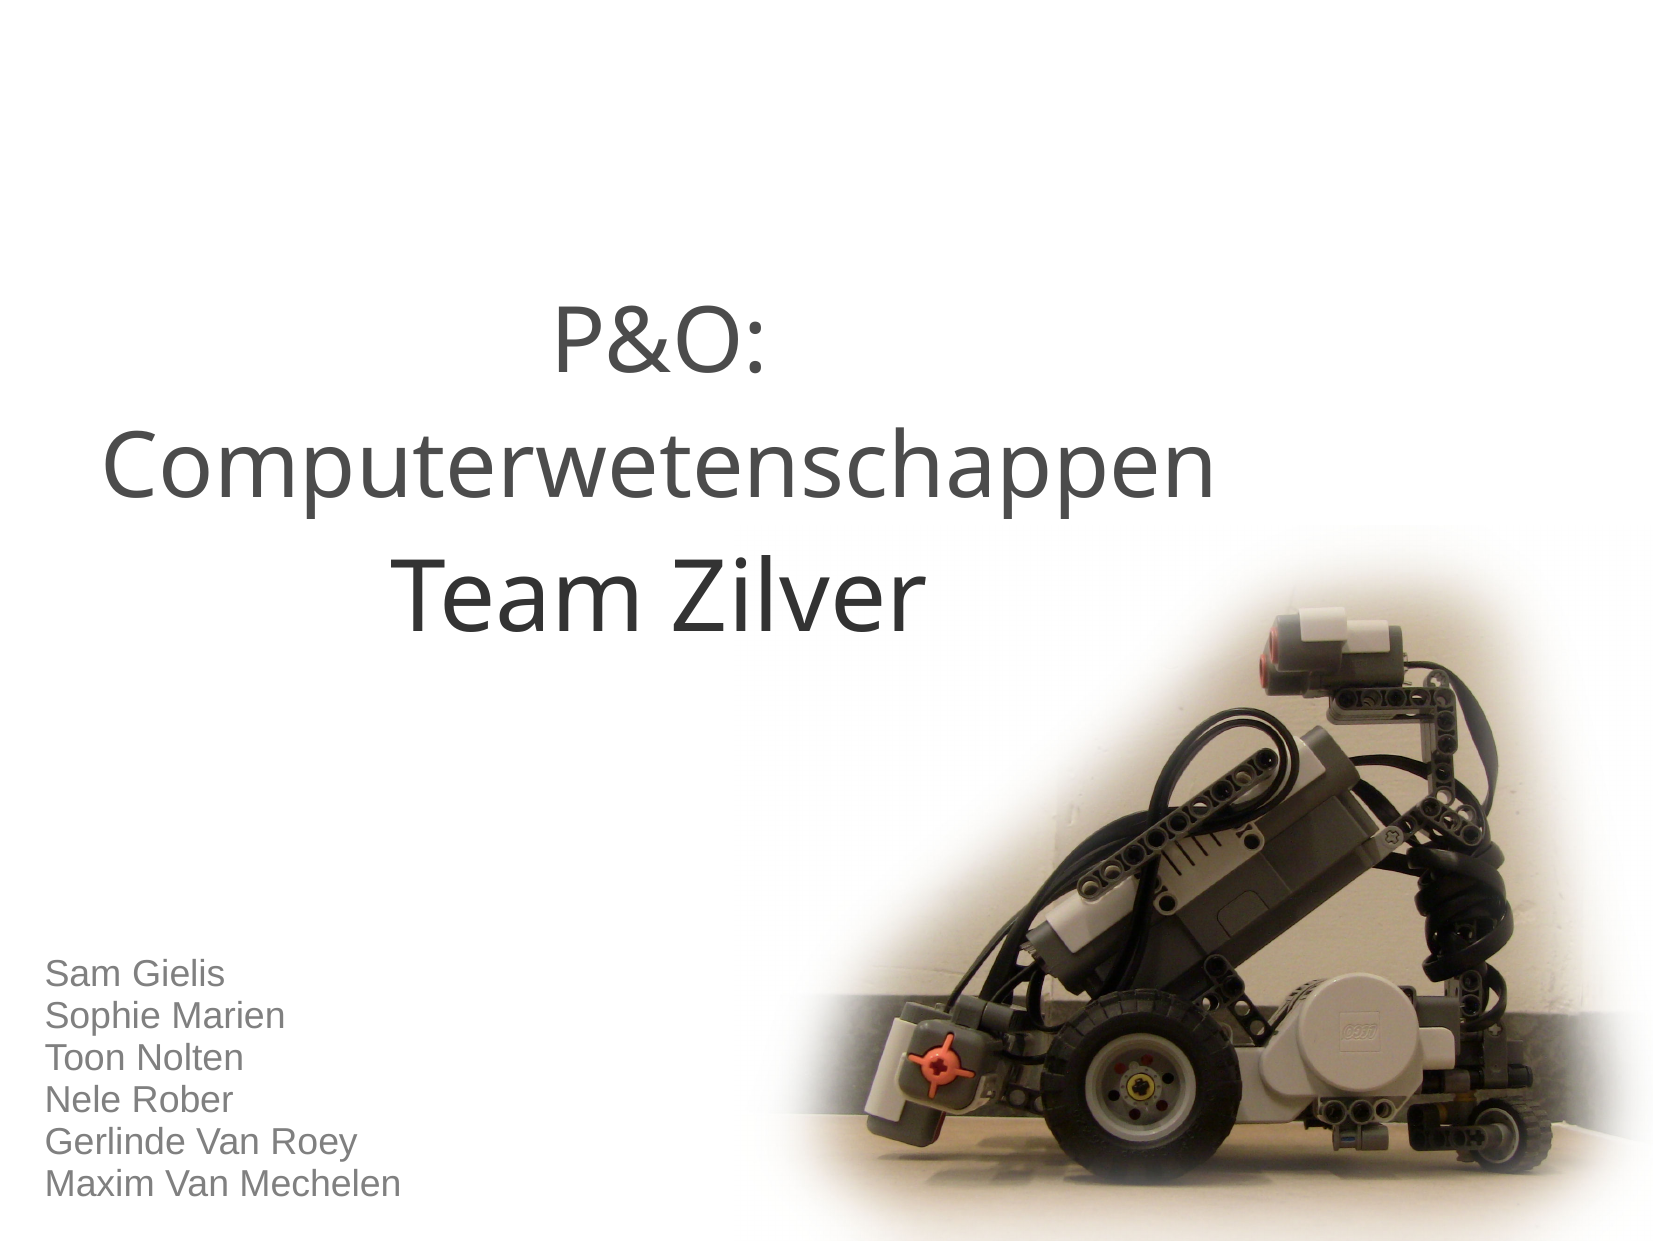

# P&O: Computerwetenschappen
Team Zilver
Sam Gielis
Sophie Marien
Toon Nolten
Nele Rober
Gerlinde Van Roey
Maxim Van Mechelen